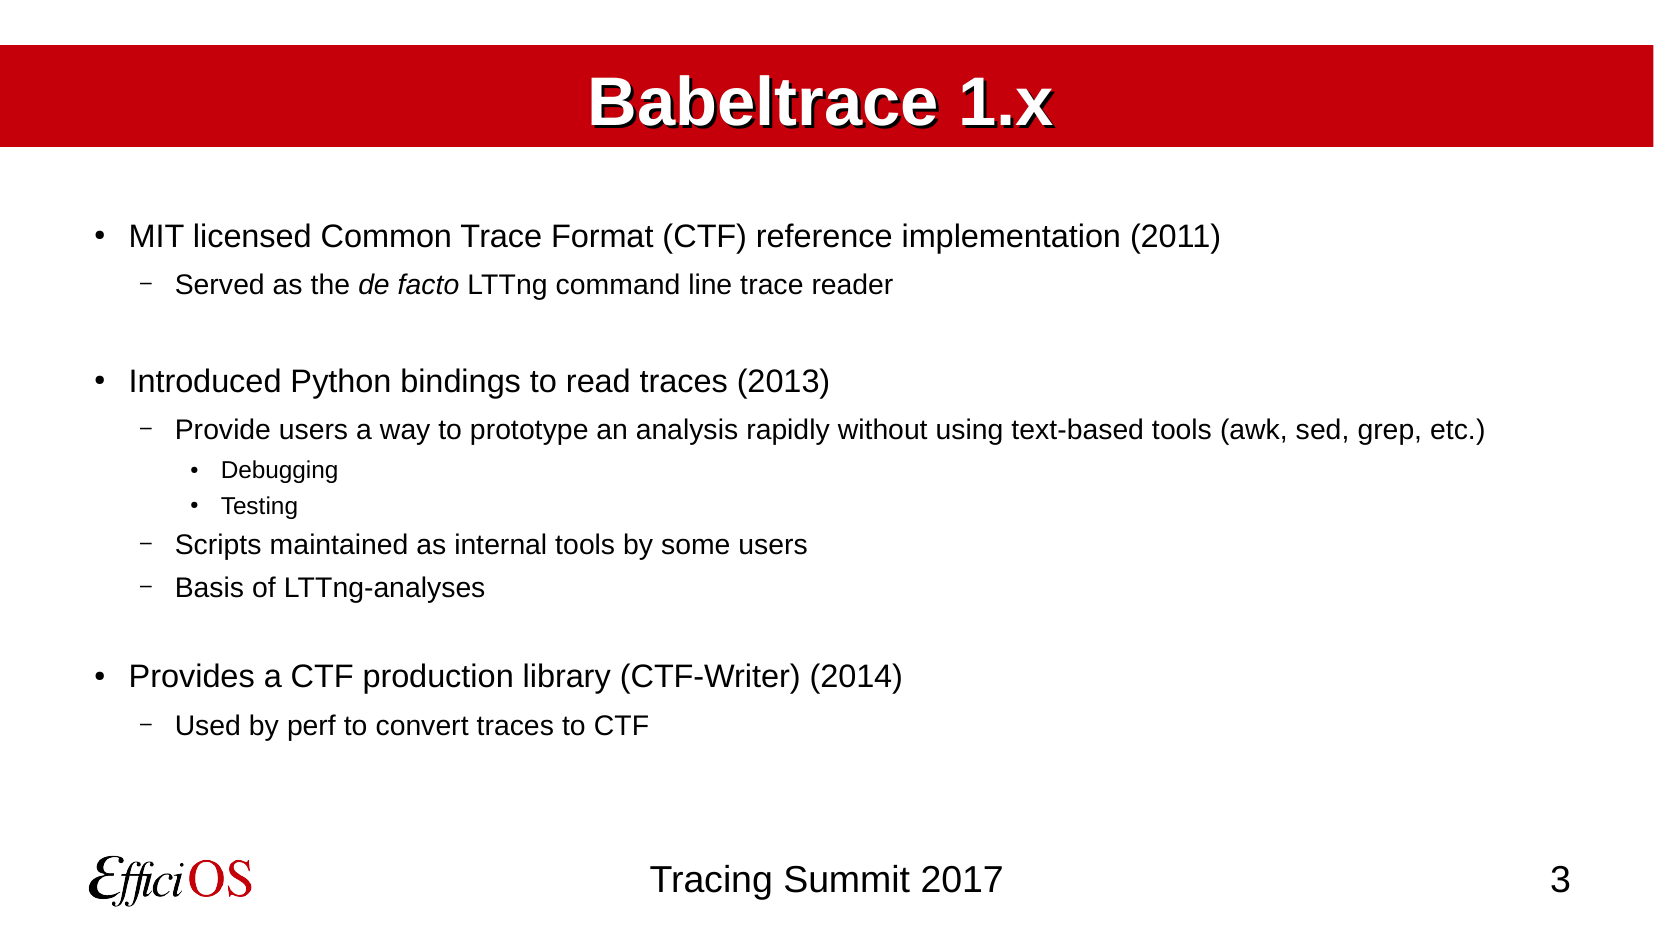

# Babeltrace 1.x
MIT licensed Common Trace Format (CTF) reference implementation (2011)
Served as the de facto LTTng command line trace reader
Introduced Python bindings to read traces (2013)
Provide users a way to prototype an analysis rapidly without using text-based tools (awk, sed, grep, etc.)
Debugging
Testing
Scripts maintained as internal tools by some users
Basis of LTTng-analyses
Provides a CTF production library (CTF-Writer) (2014)
Used by perf to convert traces to CTF
Tracing Summit 2017
3